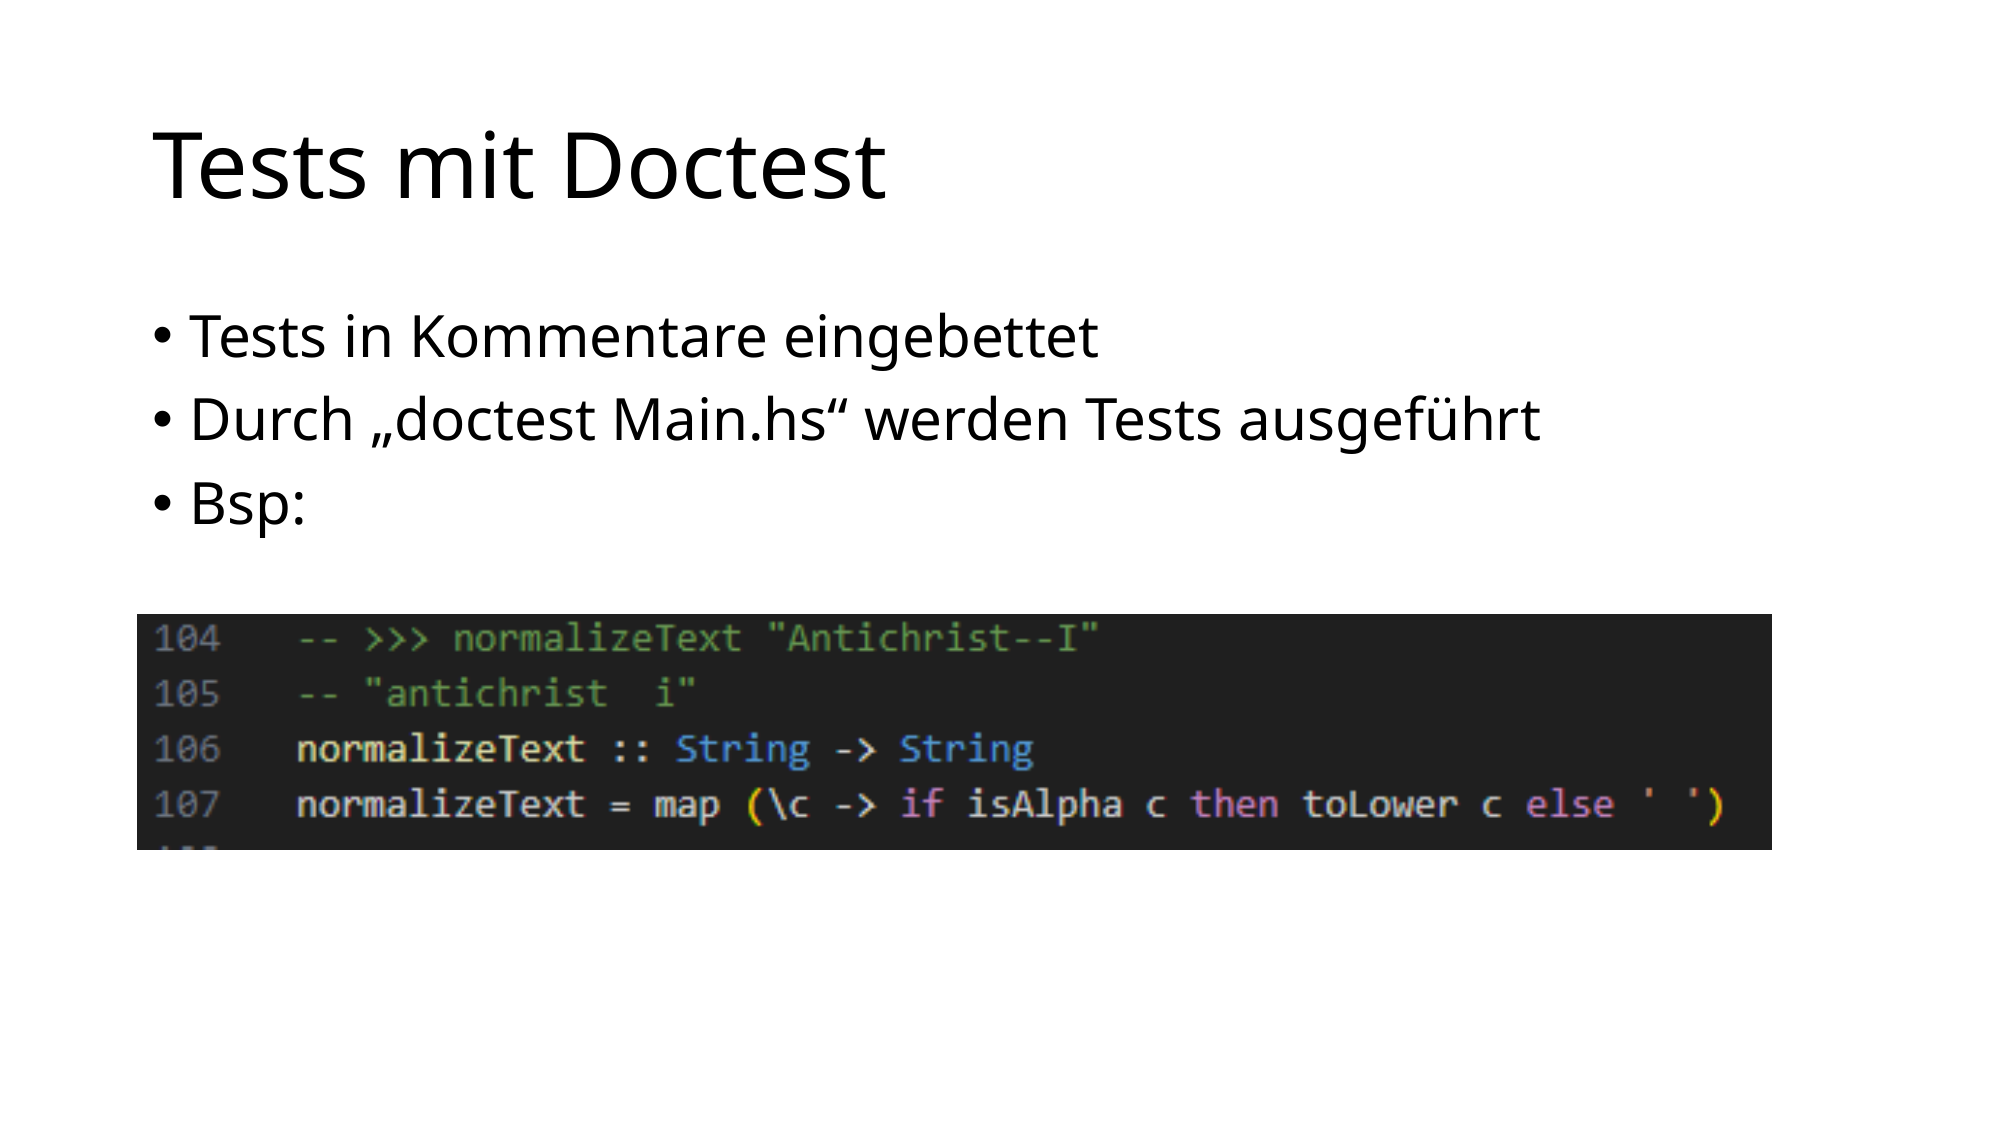

# Tests mit Doctest
Tests in Kommentare eingebettet
Durch „doctest Main.hs“ werden Tests ausgeführt
Bsp: